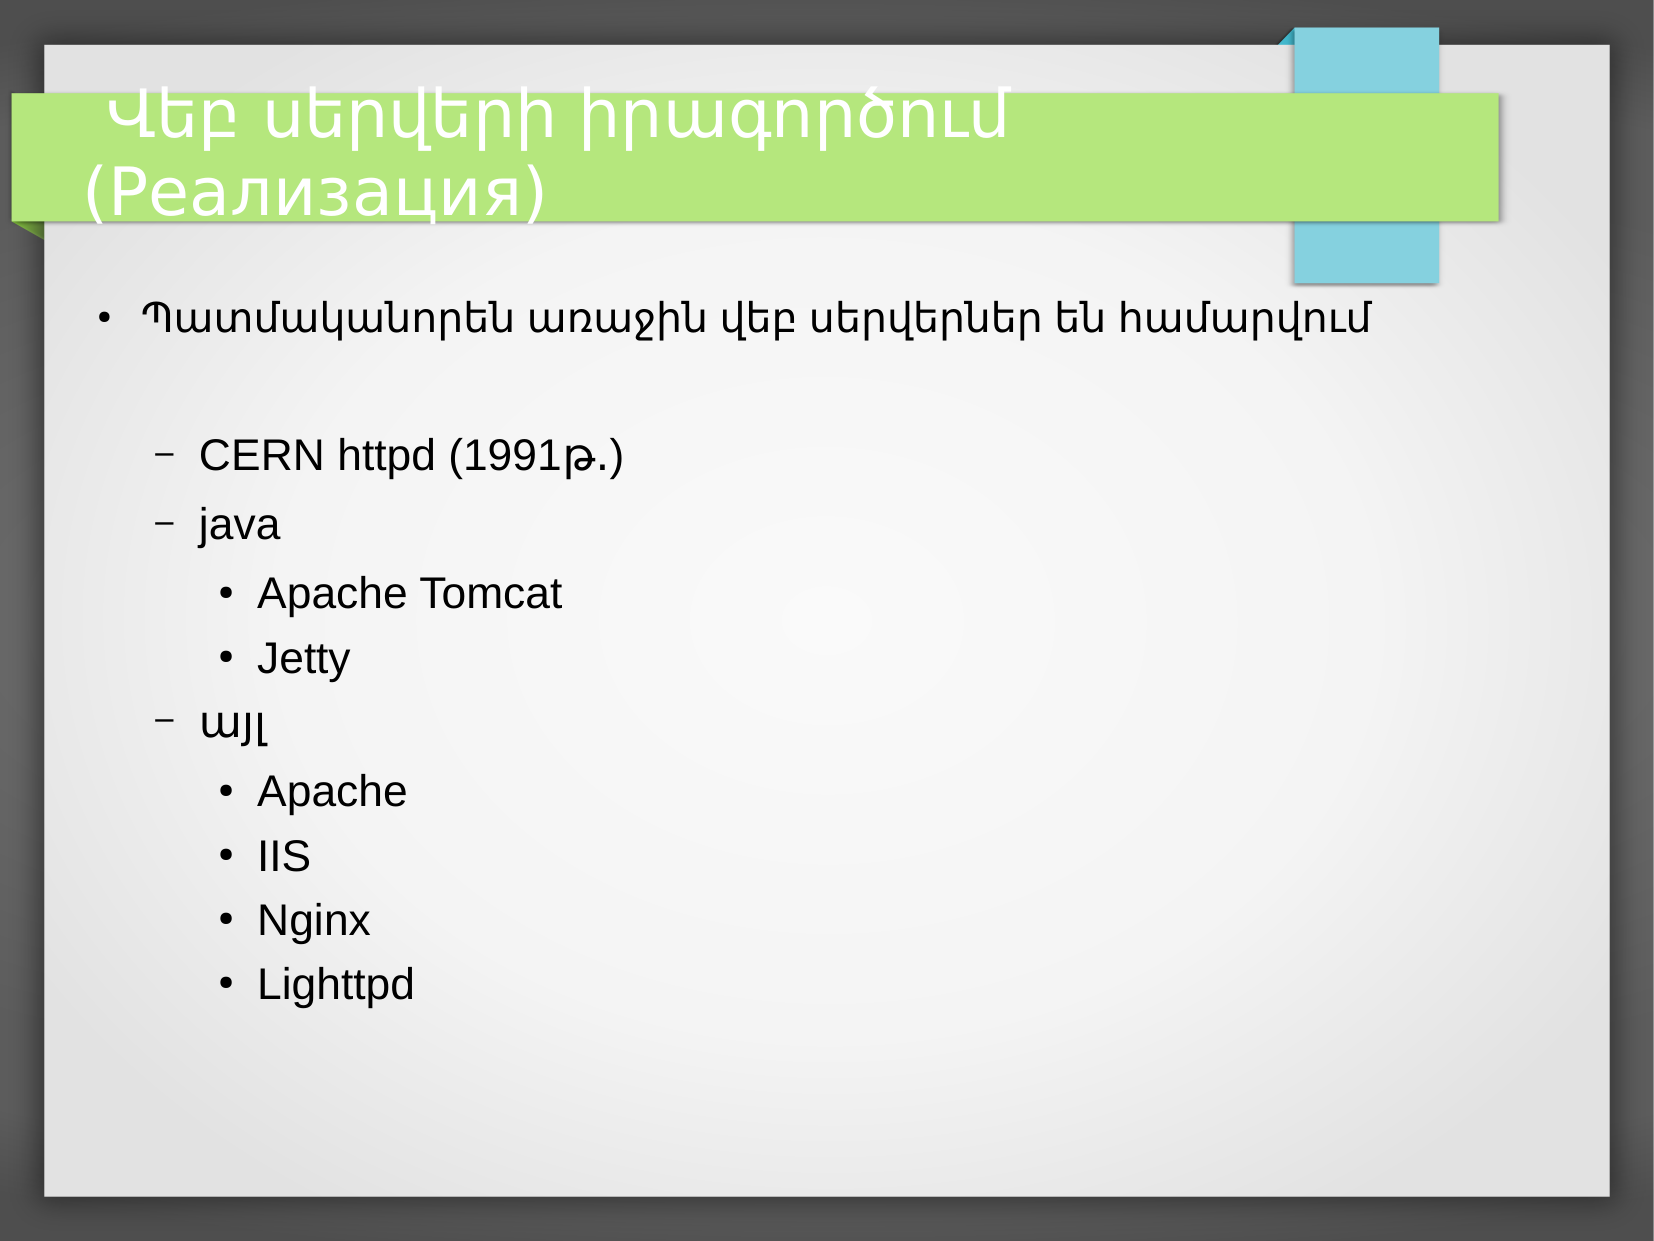

# Վեբ սերվերի իրագործում (Реализация)
Պատմականորեն առաջին վեբ սերվերներ են համարվում
CERN httpd (1991թ․)
java
Apache Tomcat
Jetty
այլ
Apache
IIS
Nginx
Lighttpd